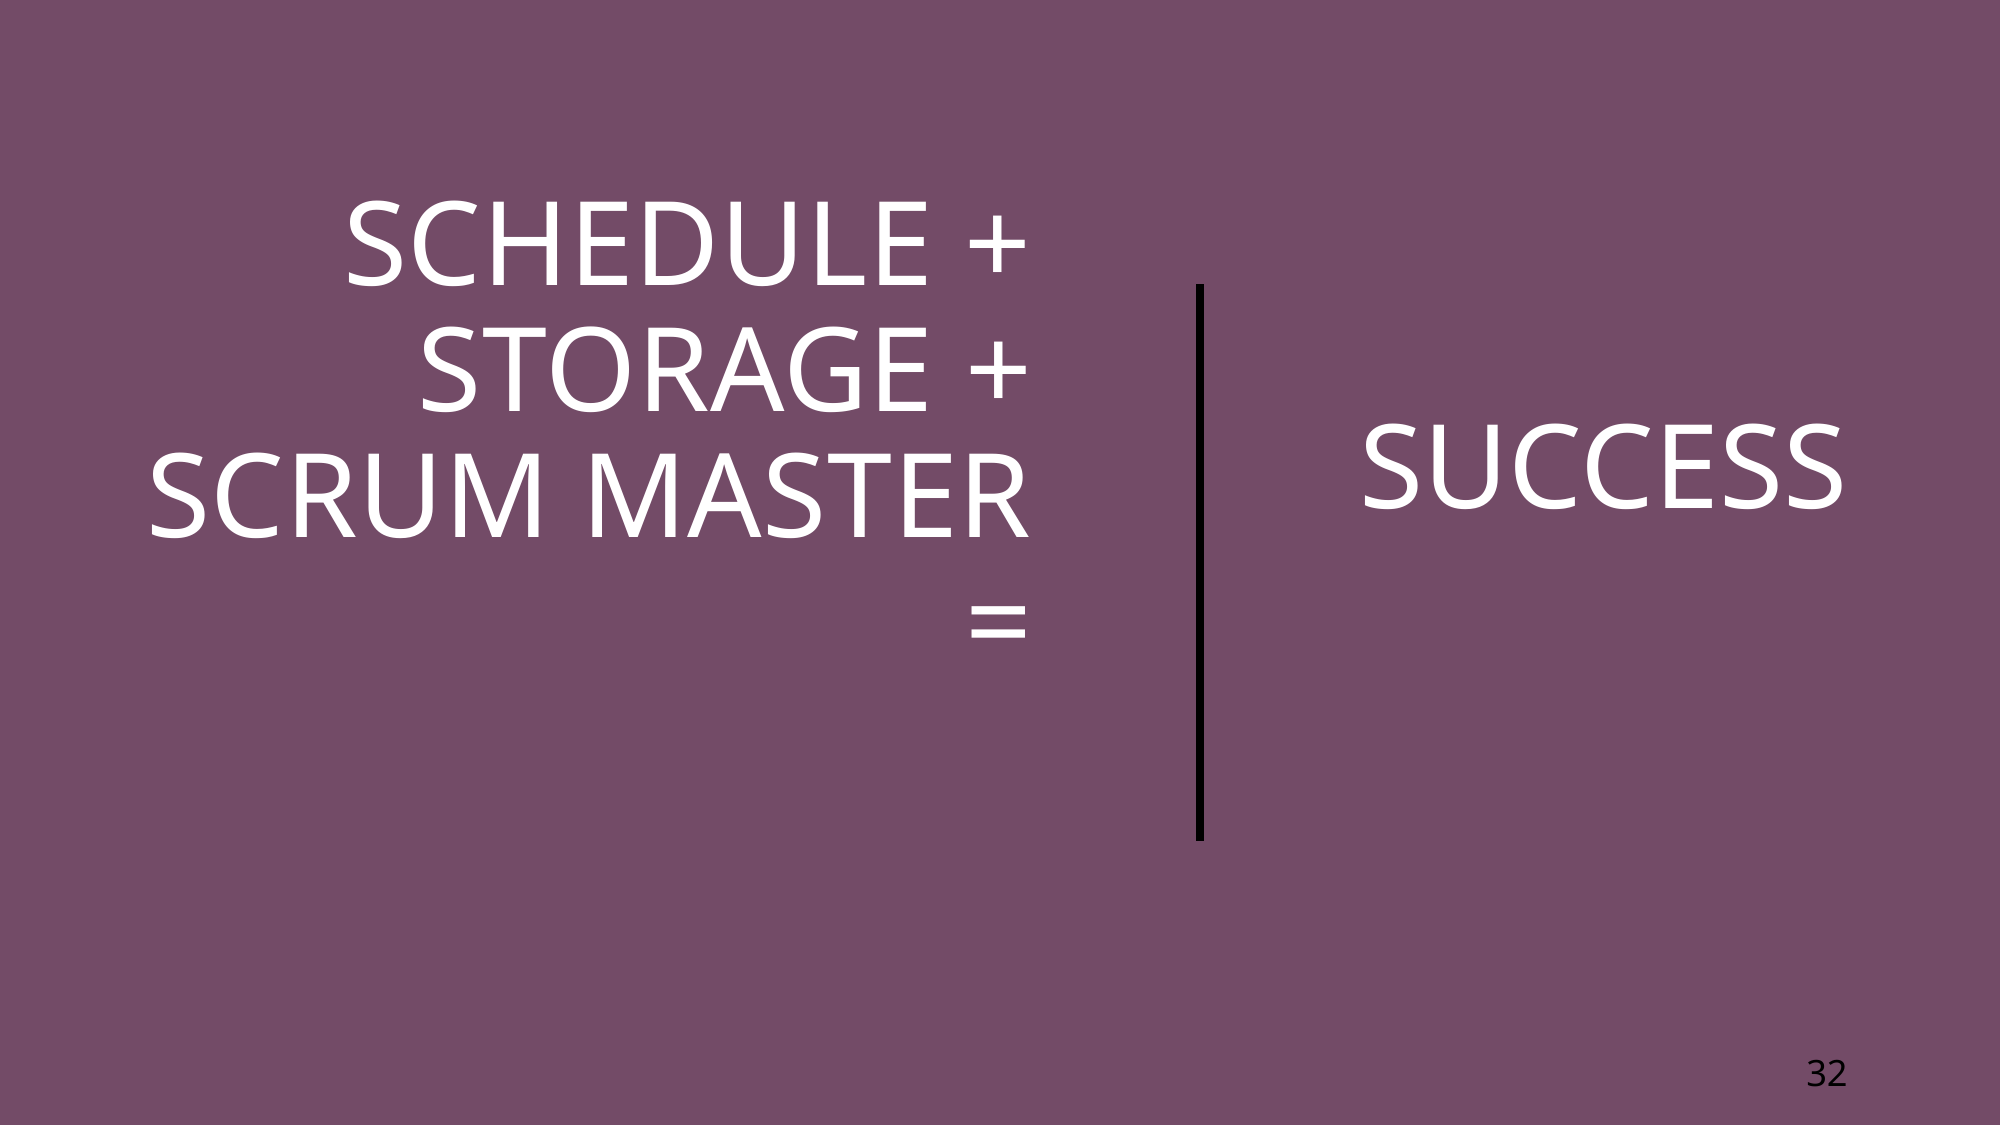

# SCHEDULE + Storage + scrum Master =
SUCCESS